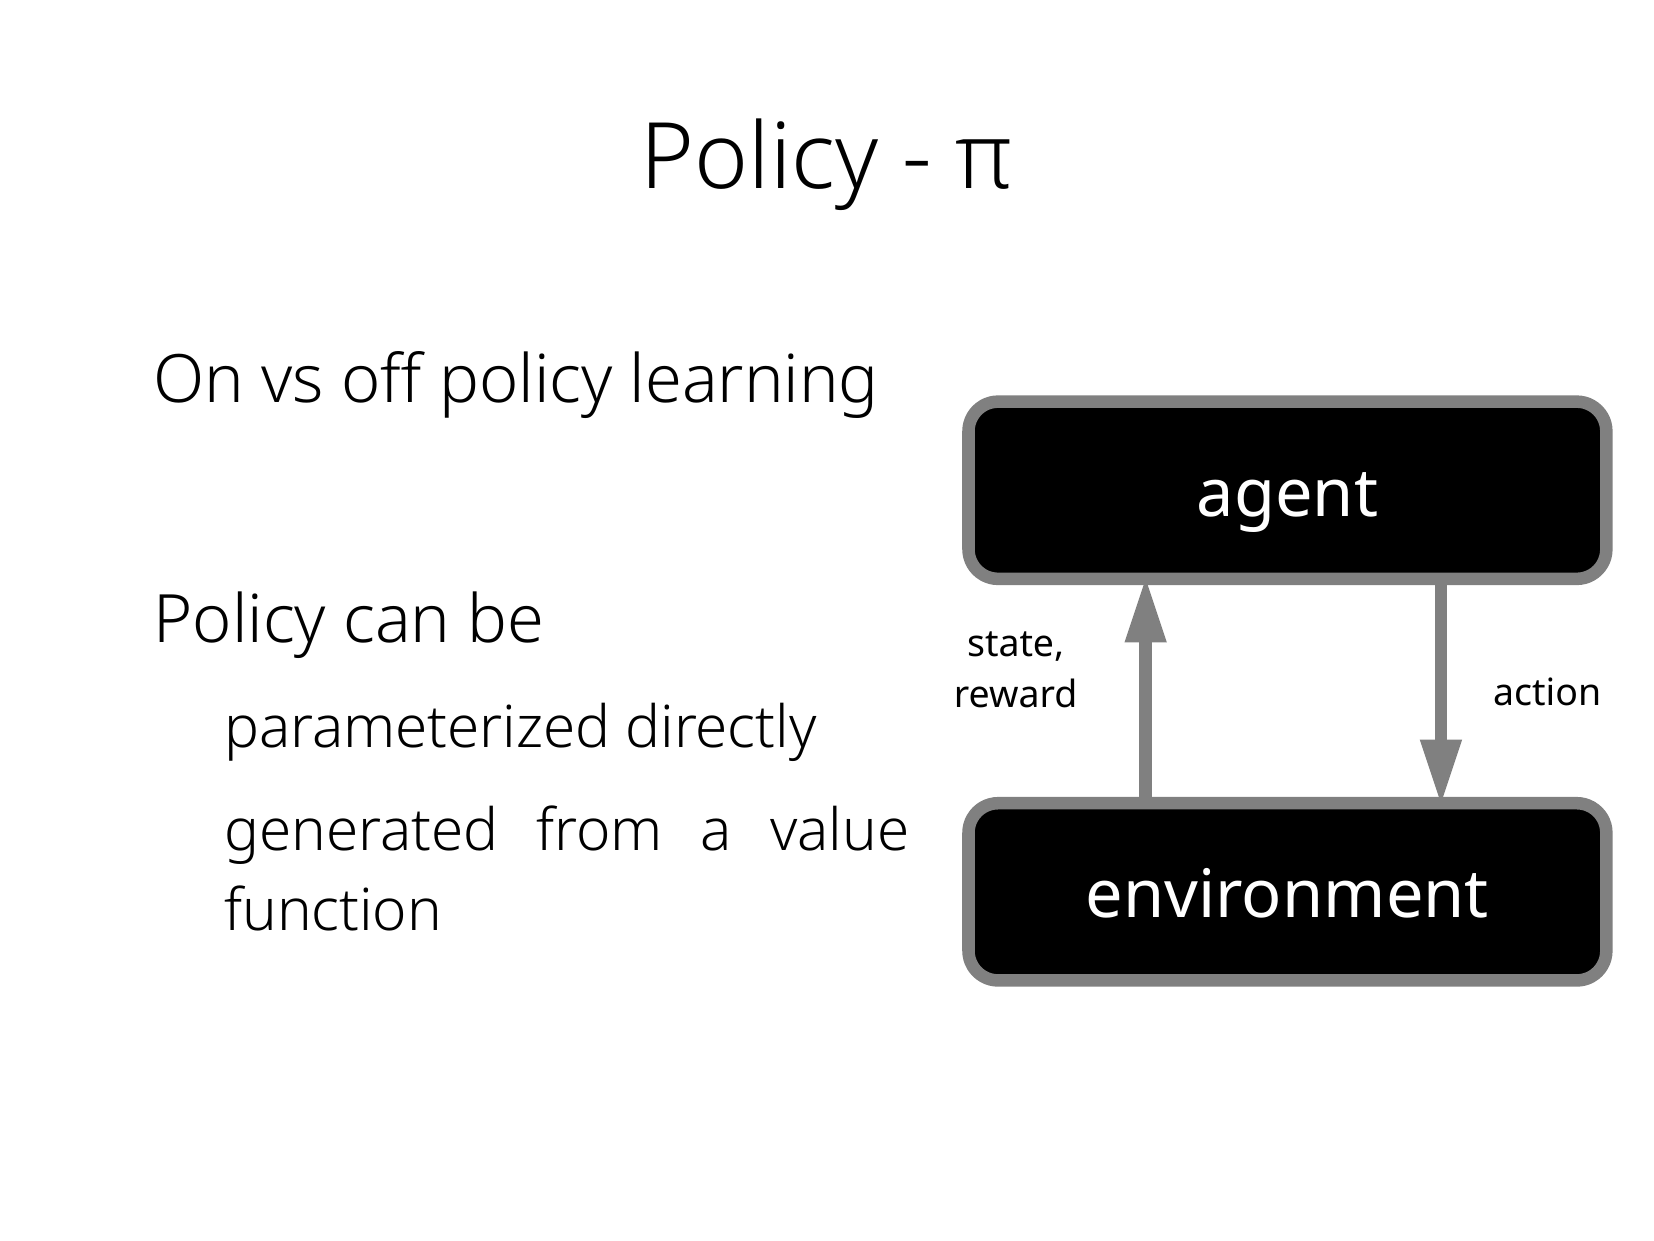

# Policy - π
On vs off policy learning
Policy can be
parameterized directly
generated from a value function
agent
state,
reward
action
environment